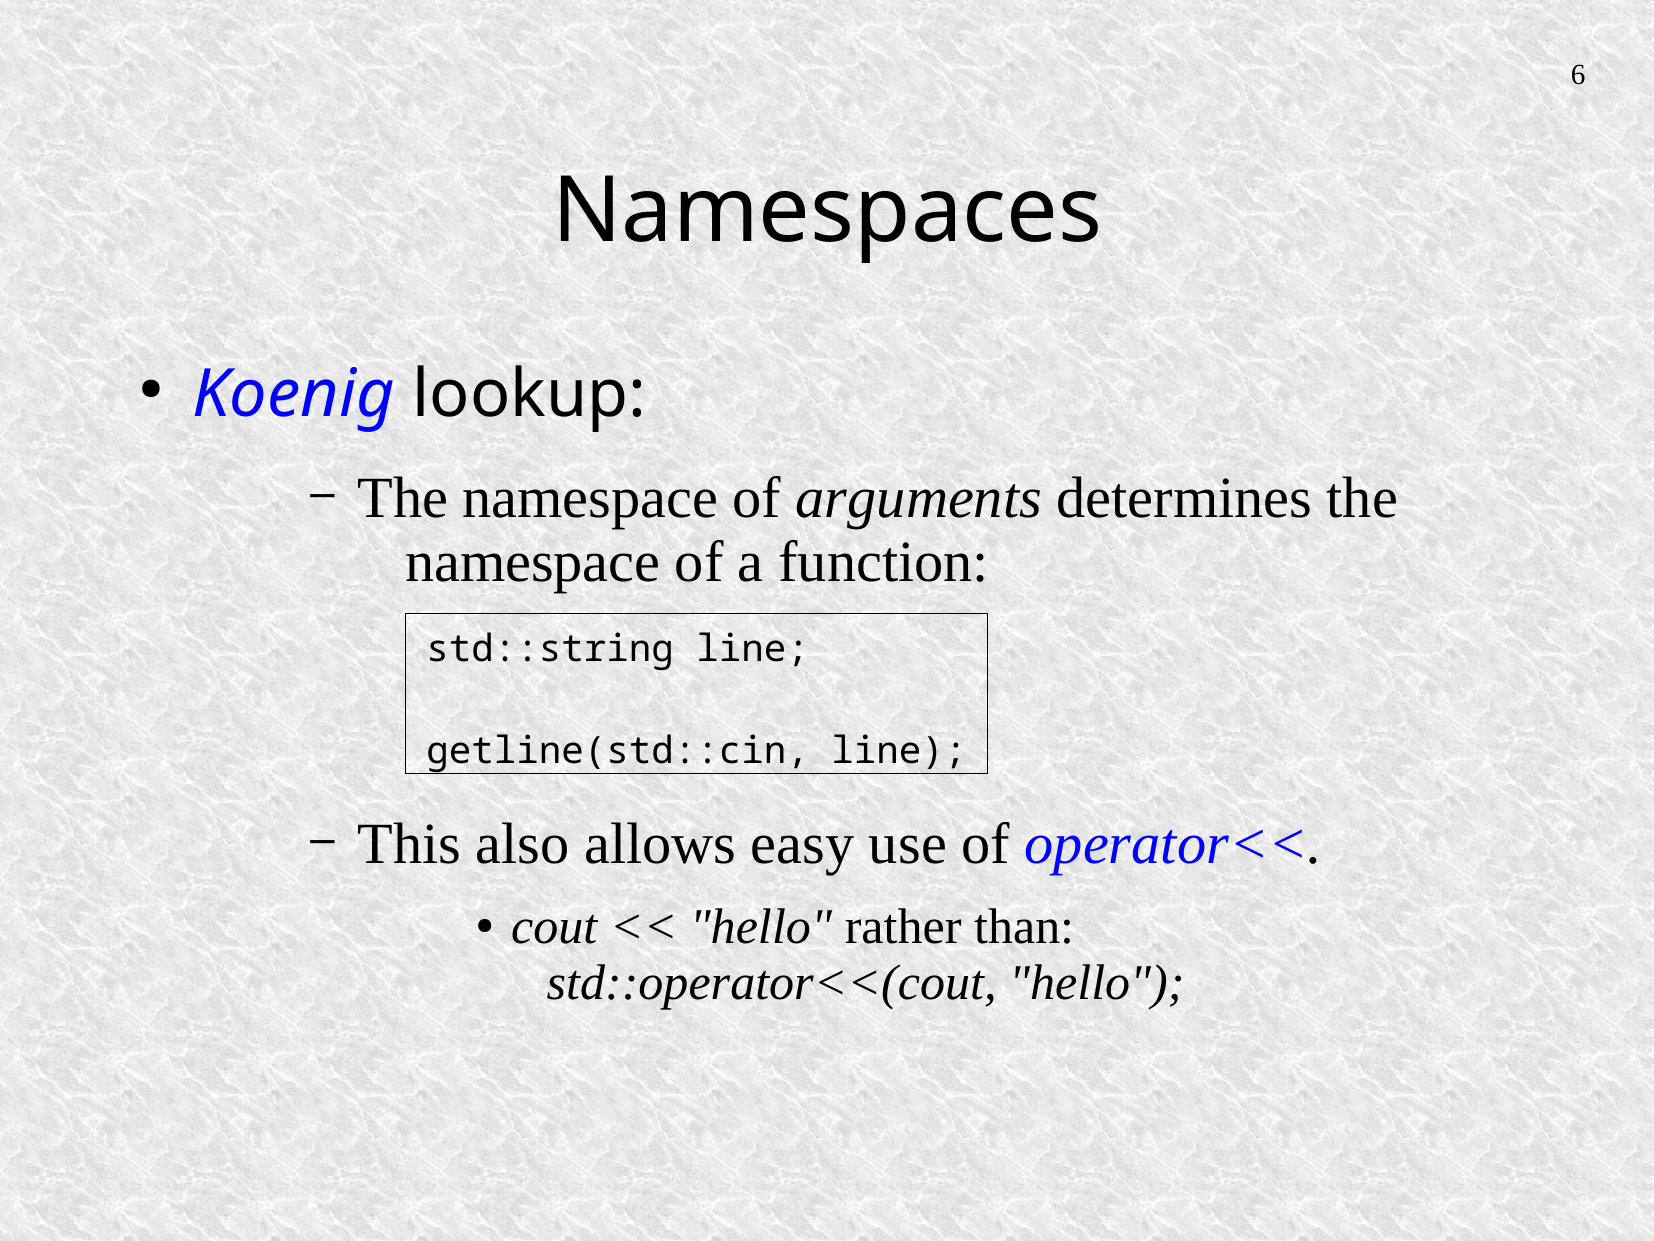

6
# Namespaces
Koenig lookup:
The namespace of arguments determines the namespace of a function:
This also allows easy use of operator<<.
cout << "hello" rather than:
std::operator<<(cout, "hello");
std::string line;
getline(std::cin, line);